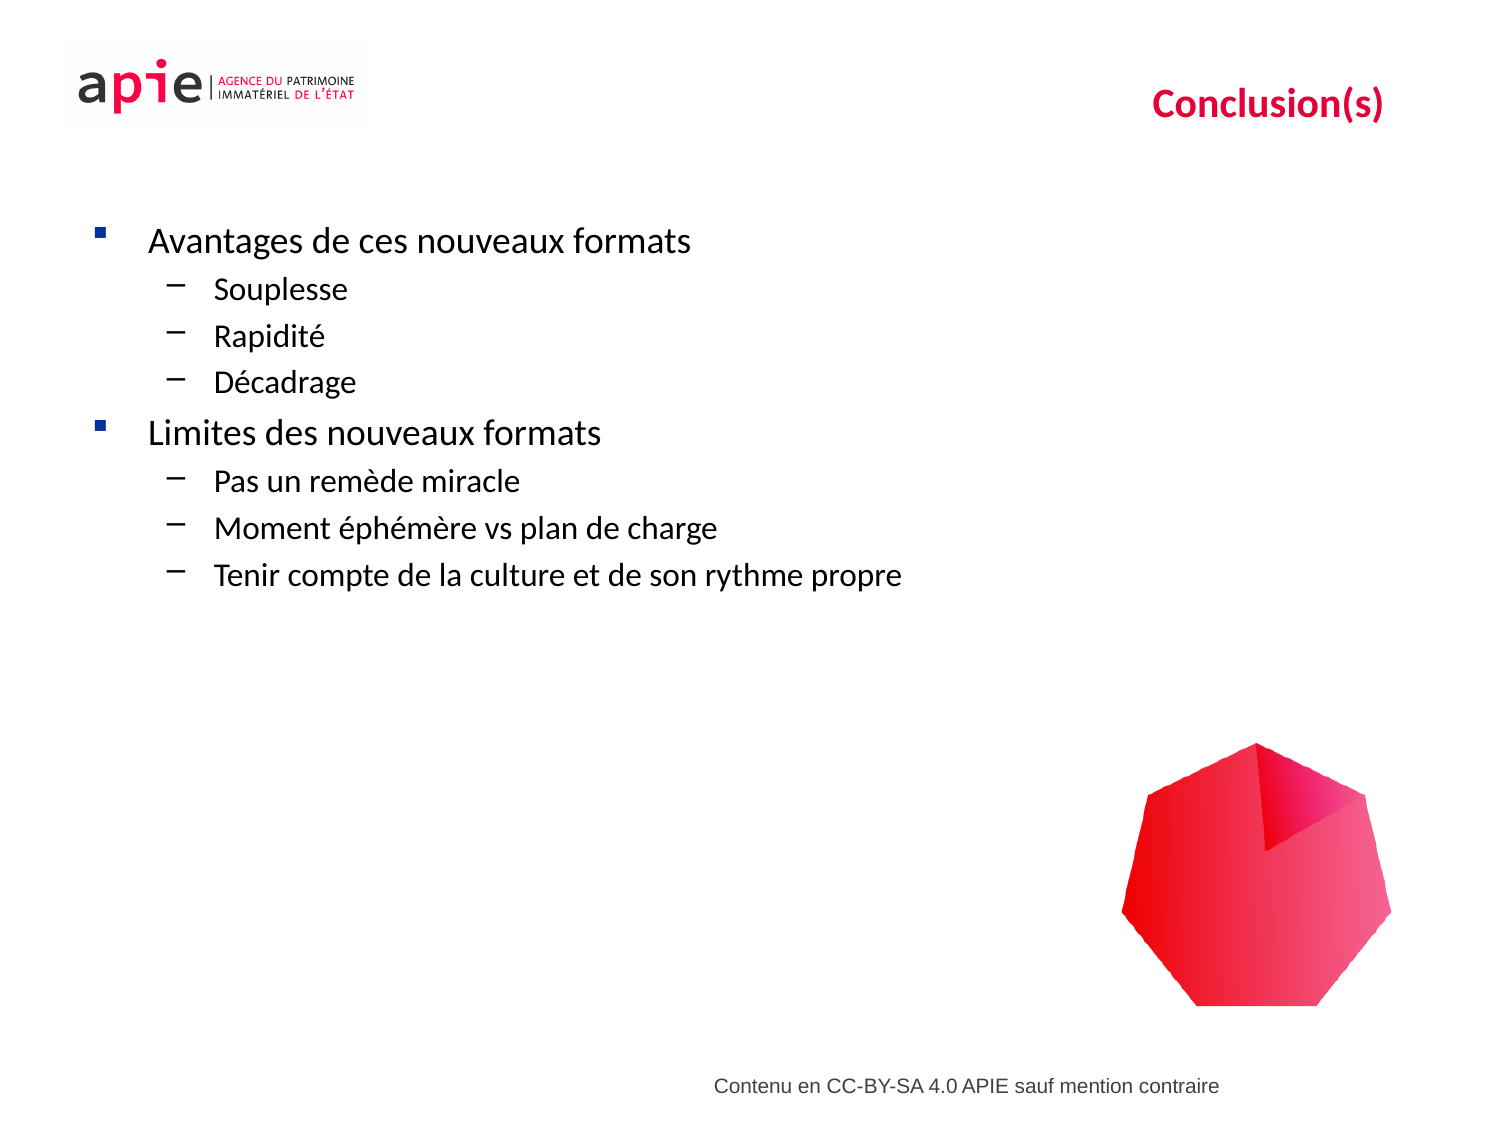

# Conclusion(s)
Avantages de ces nouveaux formats
Souplesse
Rapidité
Décadrage
Limites des nouveaux formats
Pas un remède miracle
Moment éphémère vs plan de charge
Tenir compte de la culture et de son rythme propre